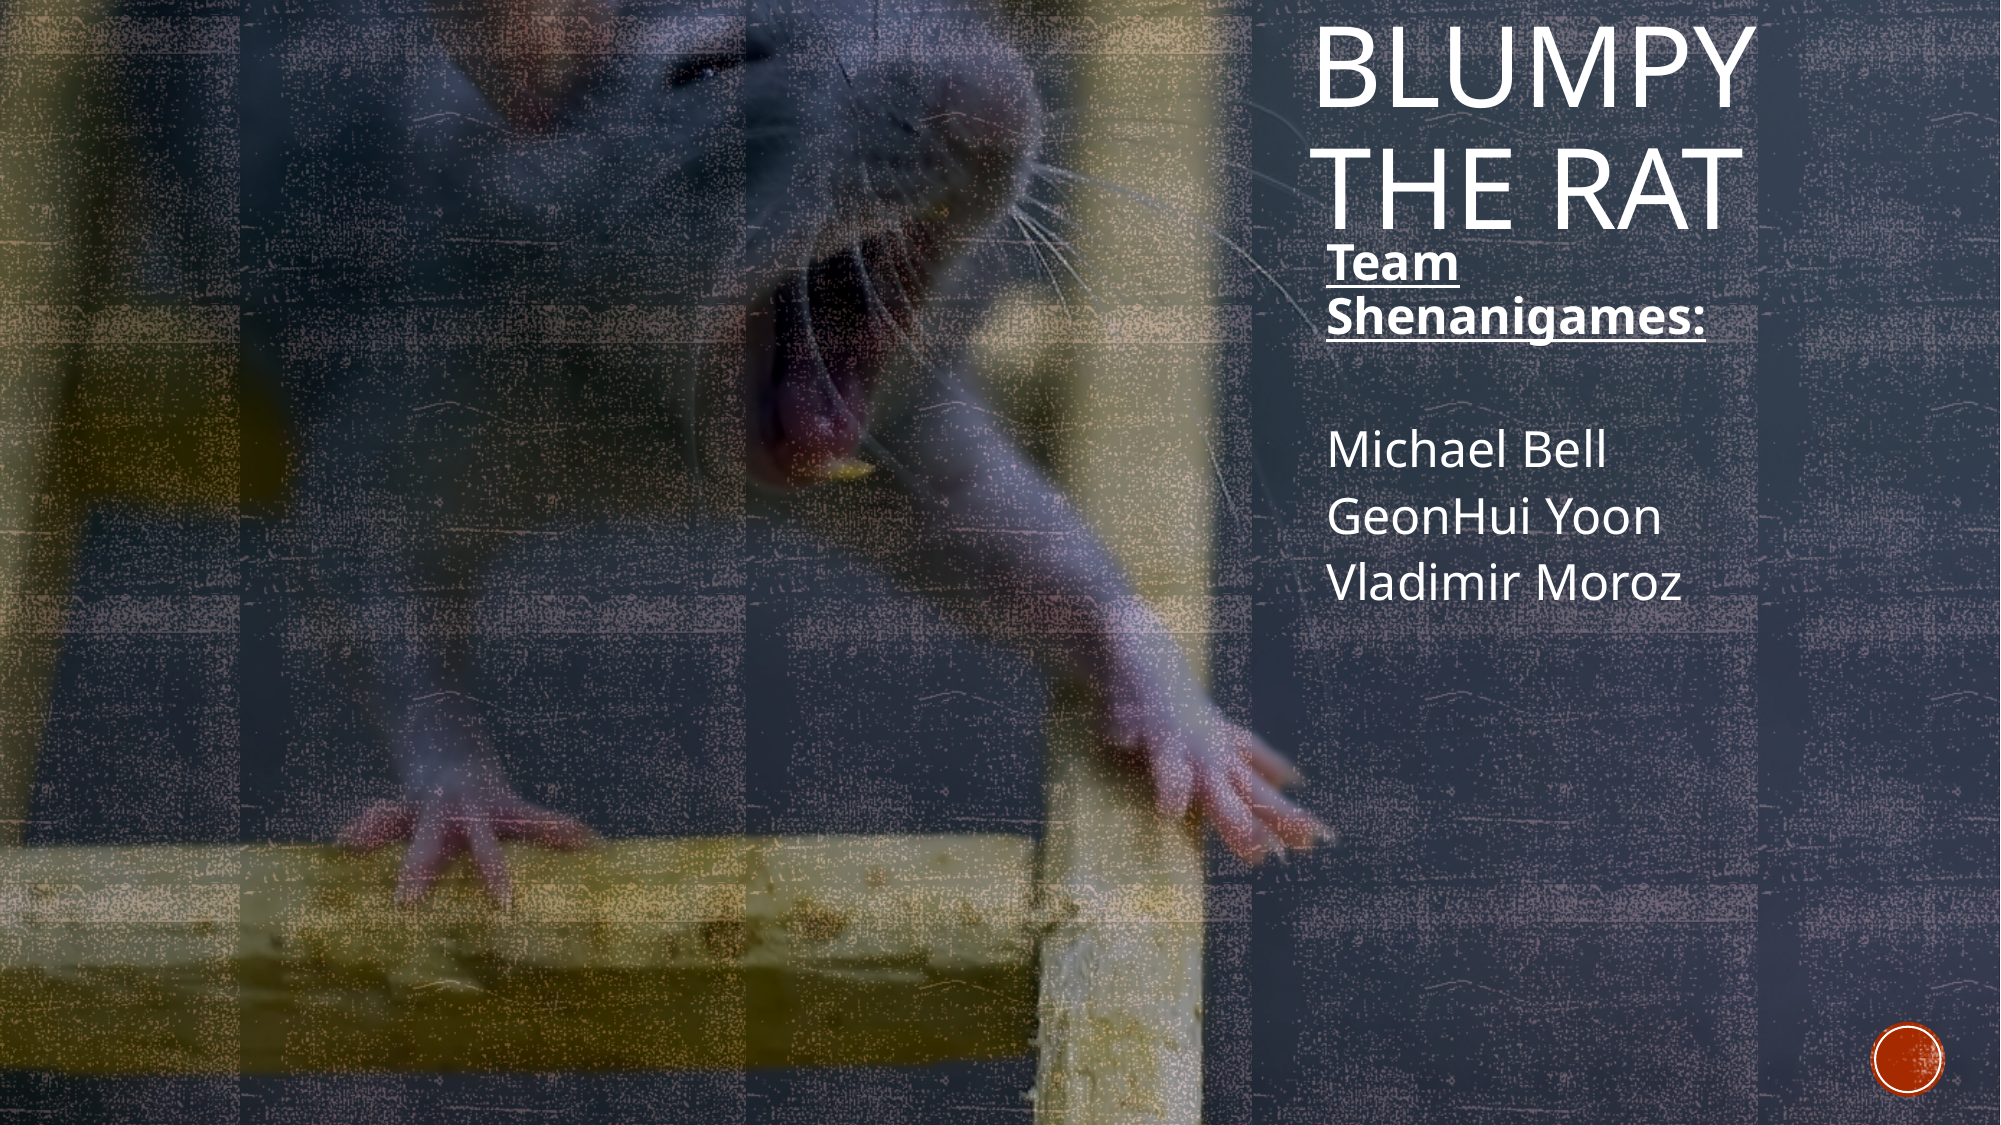

# Blumpy The Rat
Team Shenanigames:
Michael Bell
GeonHui Yoon
Vladimir Moroz